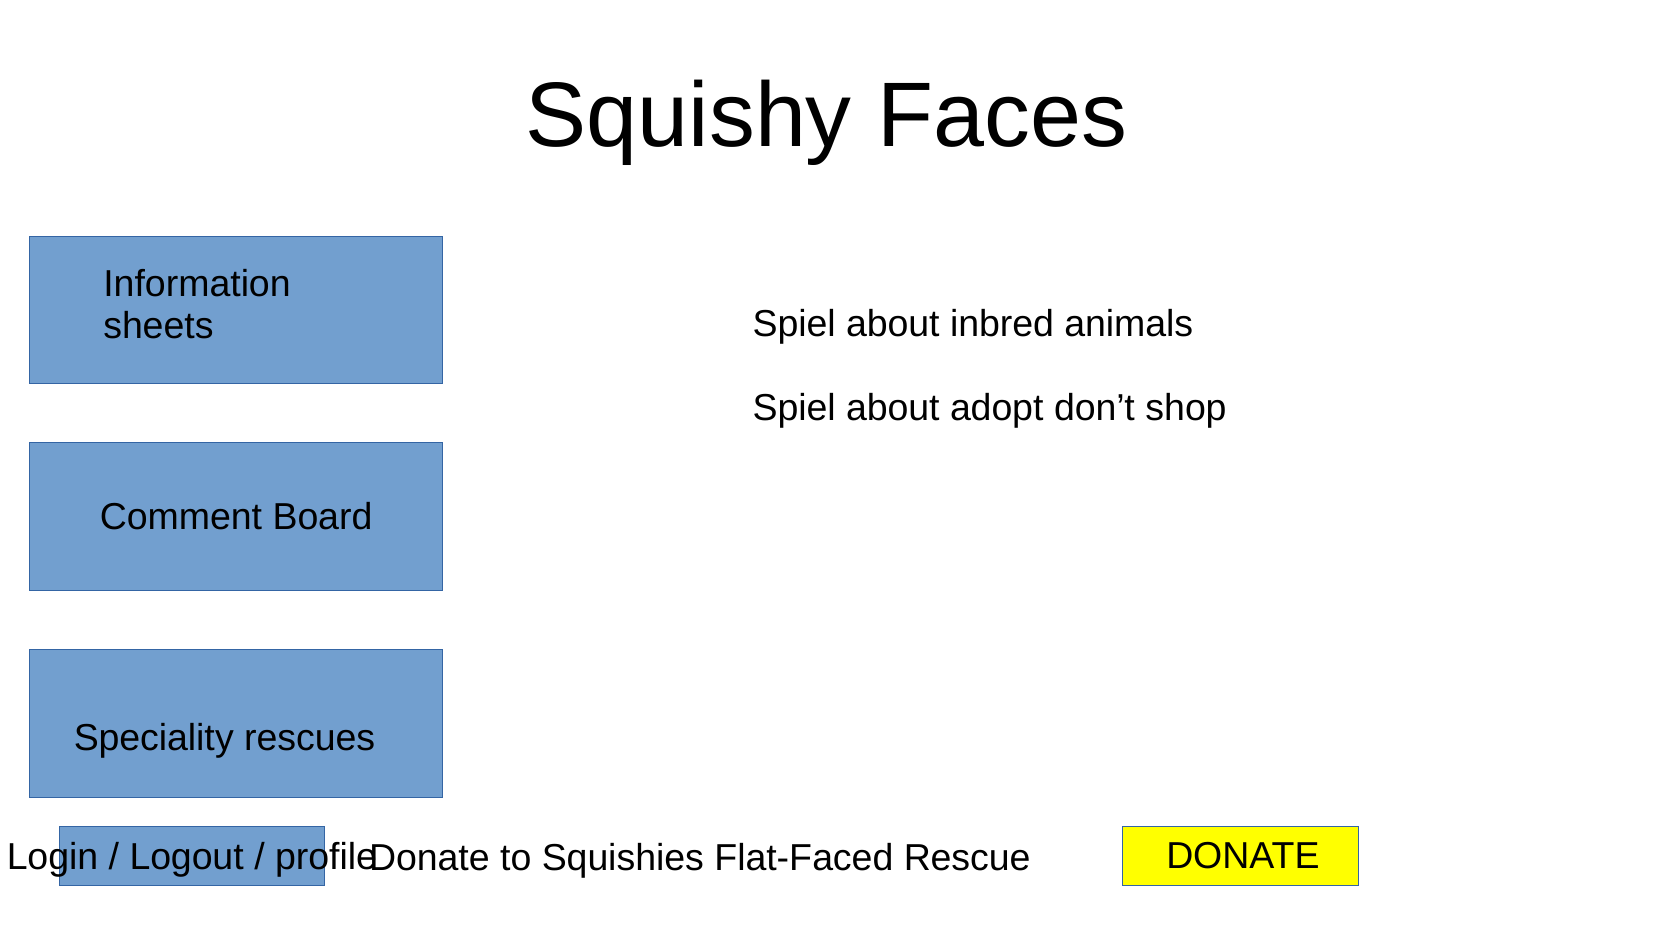

# Squishy Faces
Information sheets
Spiel about inbred animals
Spiel about adopt don’t shop
Comment Board
Speciality rescues
Login / Logout / profile
DONATE
Donate to Squishies Flat-Faced Rescue